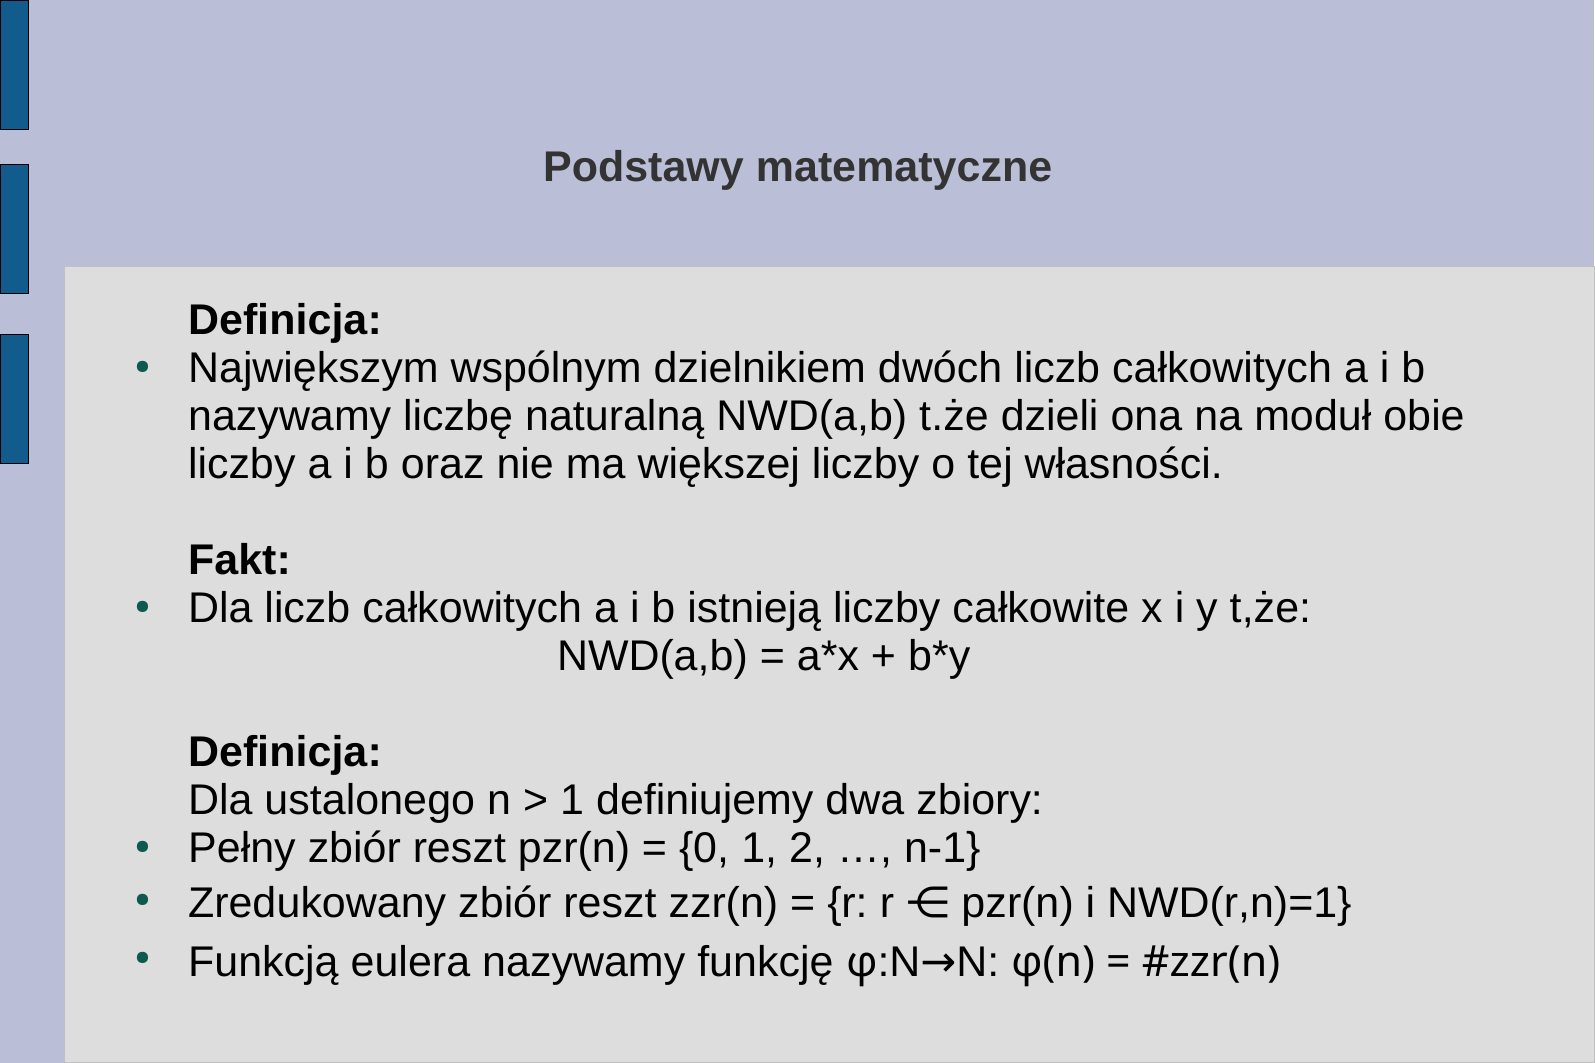

# Podstawy matematyczne
Definicja:
Największym wspólnym dzielnikiem dwóch liczb całkowitych a i b nazywamy liczbę naturalną NWD(a,b) t.że dzieli ona na moduł obie liczby a i b oraz nie ma większej liczby o tej własności.
Fakt:
Dla liczb całkowitych a i b istnieją liczby całkowite x i y t,że:
					NWD(a,b) = a*x + b*y
Definicja:
Dla ustalonego n > 1 definiujemy dwa zbiory:
Pełny zbiór reszt pzr(n) = {0, 1, 2, …, n-1}
Zredukowany zbiór reszt zzr(n) = {r: r ⋲ pzr(n) i NWD(r,n)=1}
Funkcją eulera nazywamy funkcję φ:N→N: φ(n) = #zzr(n)